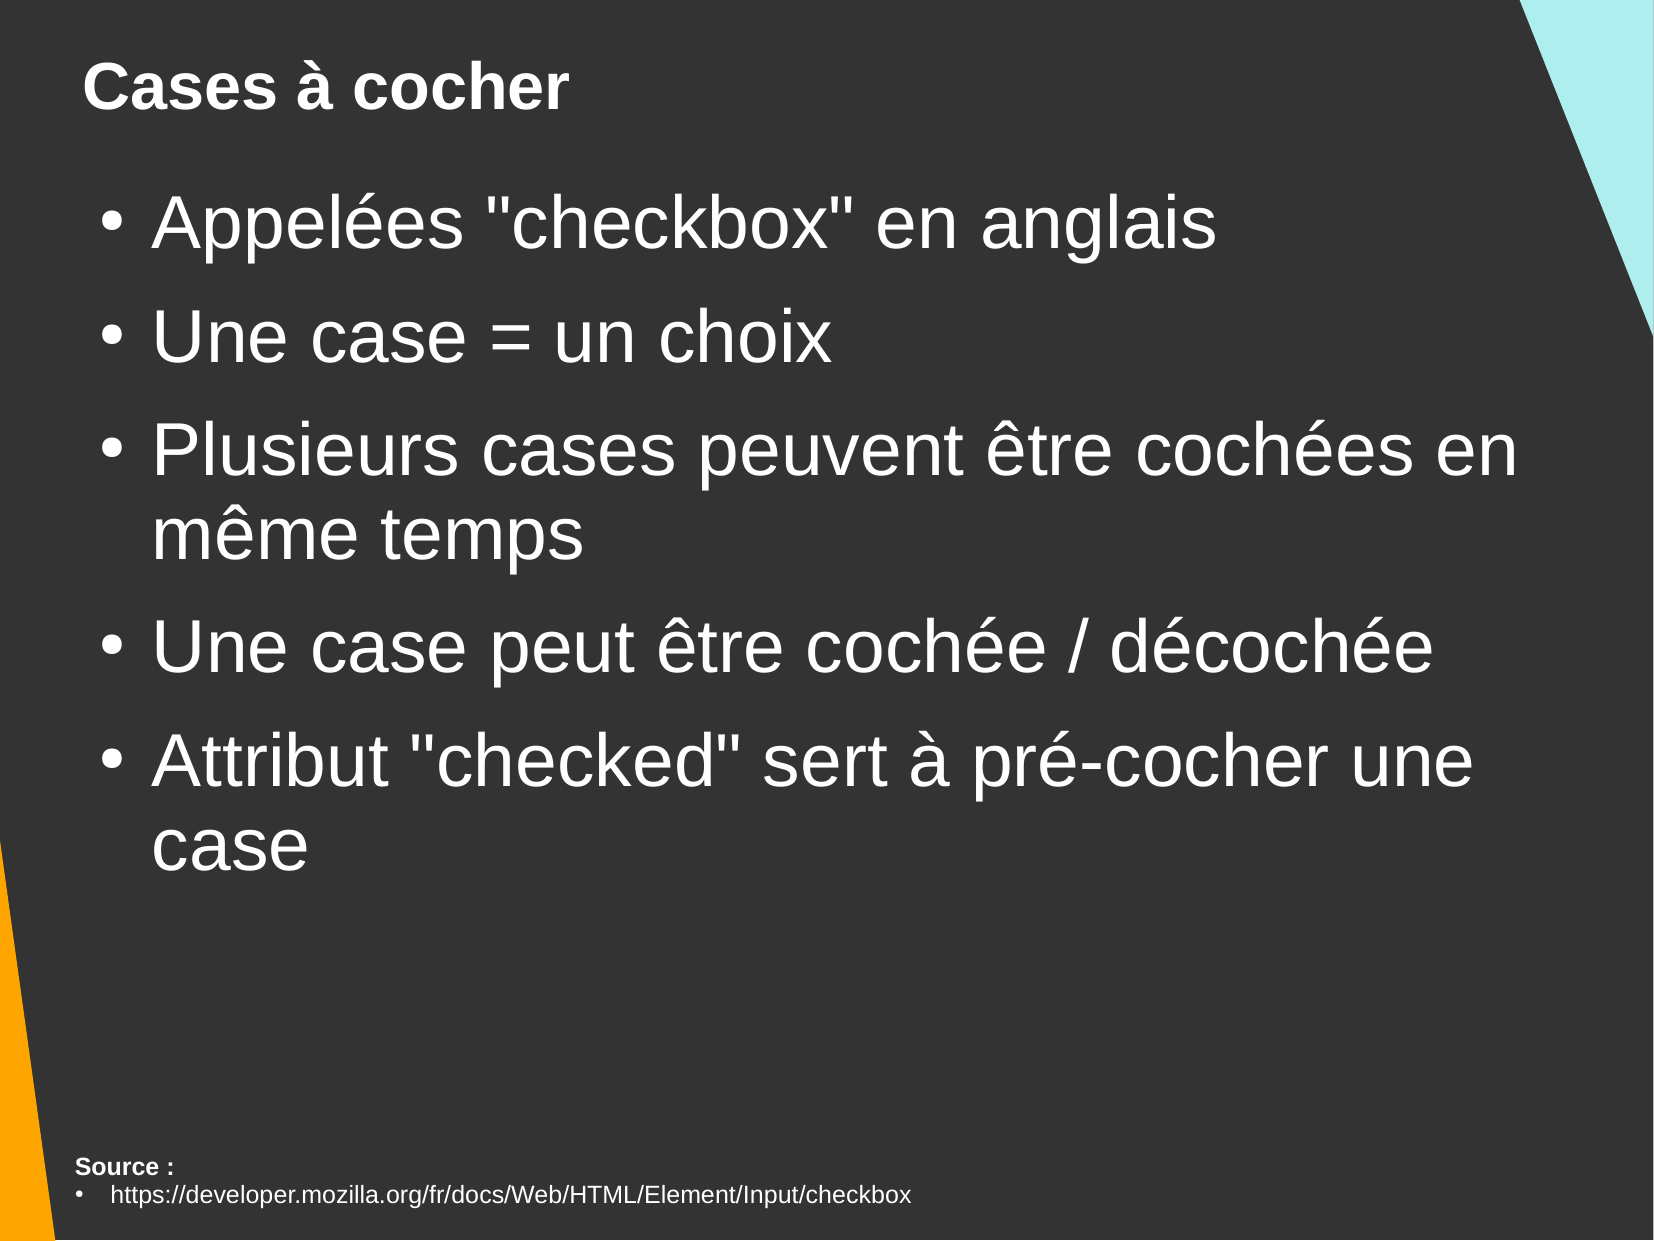

# Cases à cocher
Appelées "checkbox" en anglais
Une case = un choix
Plusieurs cases peuvent être cochées en même temps
Une case peut être cochée / décochée
Attribut "checked" sert à pré-cocher une case
Source :
https://developer.mozilla.org/fr/docs/Web/HTML/Element/Input/checkbox